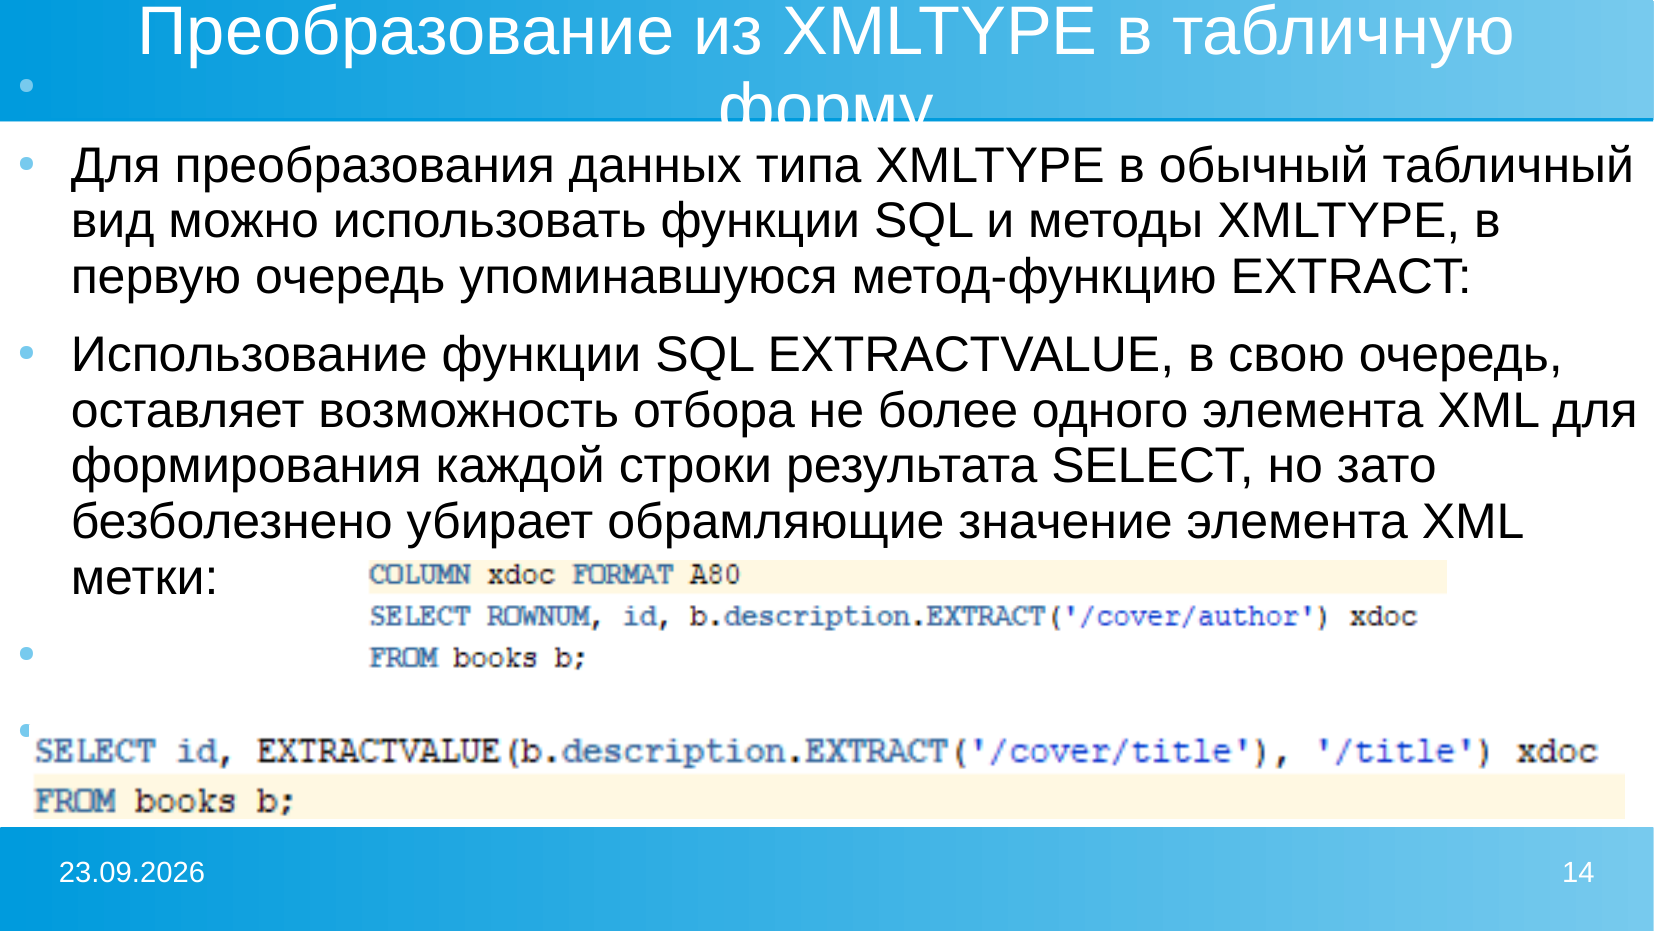

# Преобразование из XMLTYPE в табличную форму
Для преобразования данных типа XMLTYPE в обычный табличный вид можно использовать функции SQL и методы XMLTYPE, в первую очередь упоминавшуюся метод-функцию EXTRACT:
Использование функции SQL EXTRACTVALUE, в свою очередь, оставляет возможность отбора не более одного элемента XML для формирования каждой строки результата SELECT, но зато безболезнено убирает обрамляющие значение элемента XML метки:
14